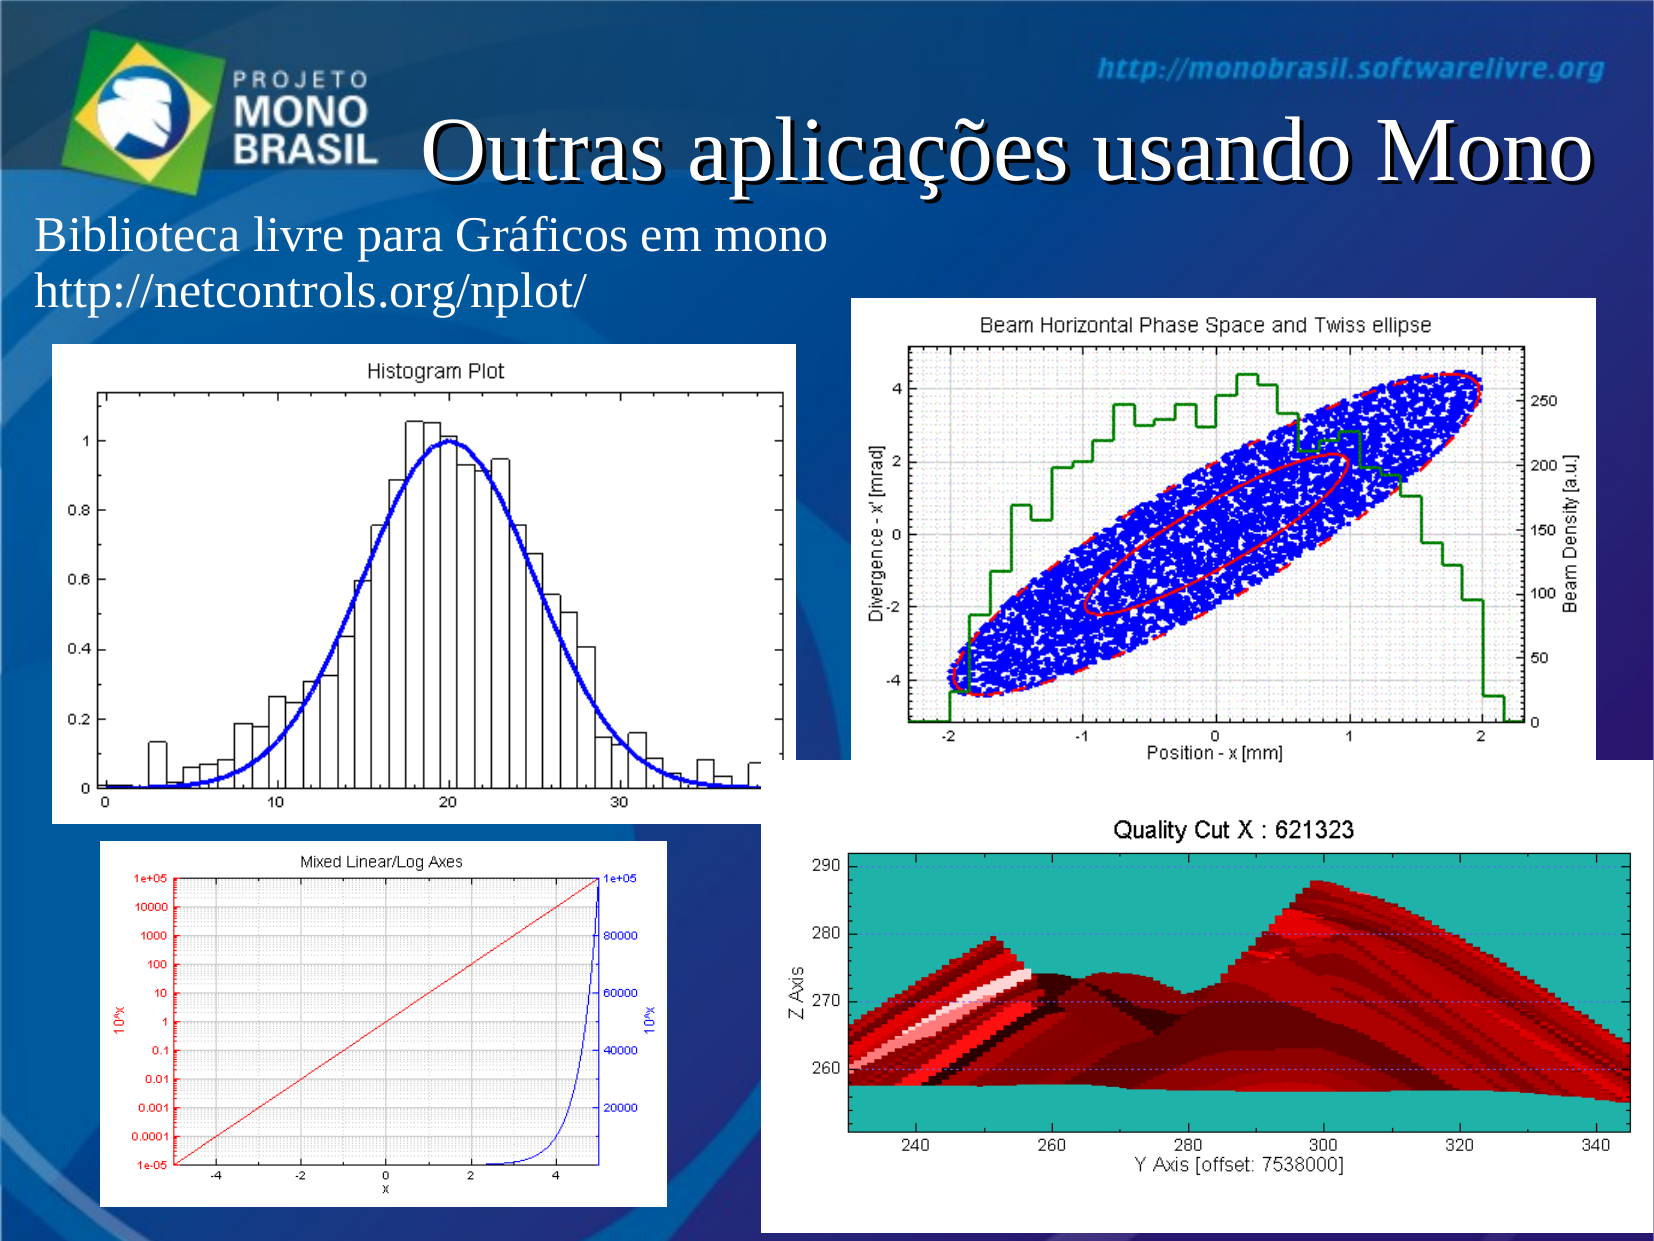

# Outras aplicações usando Mono
Biblioteca livre para Gráficos em mono
http://netcontrols.org/nplot/